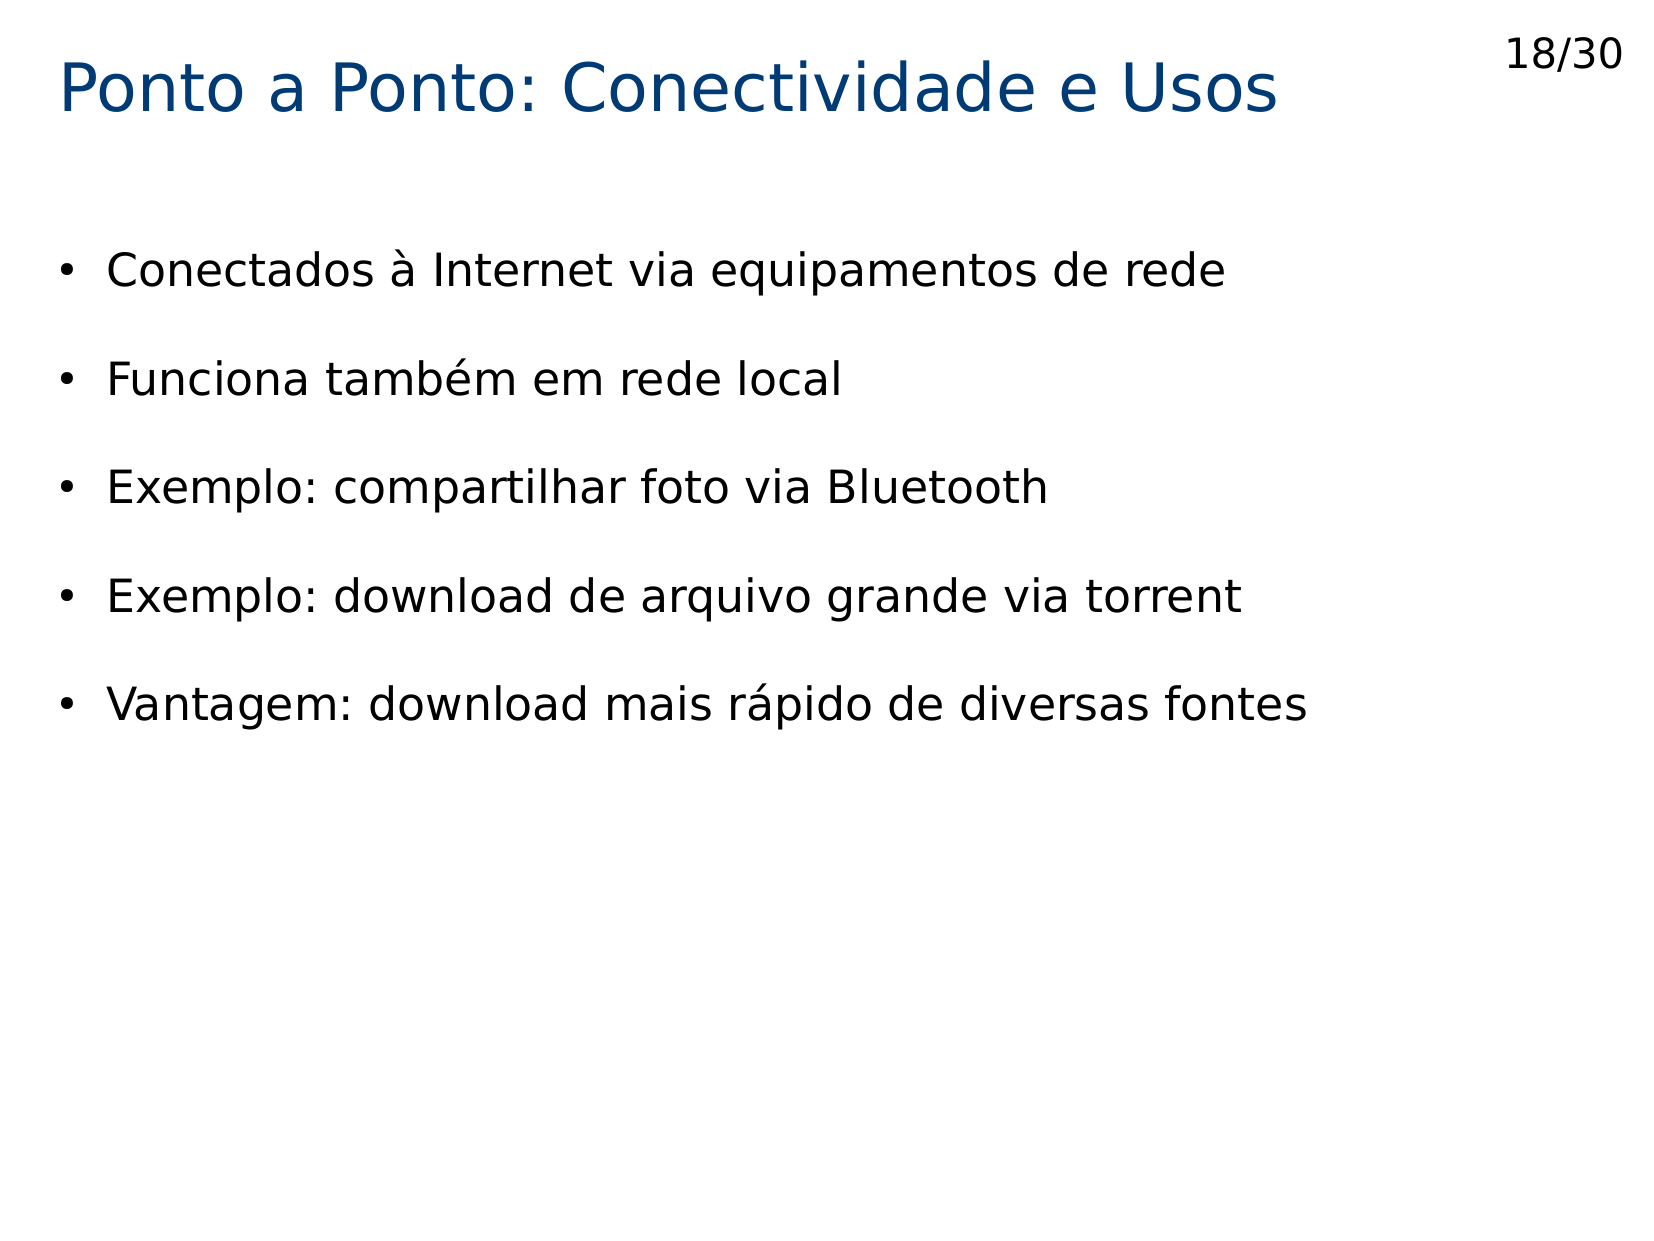

# Ponto a Ponto: Conectividade e Usos
18
Conectados à Internet via equipamentos de rede
Funciona também em rede local
Exemplo: compartilhar foto via Bluetooth
Exemplo: download de arquivo grande via torrent
Vantagem: download mais rápido de diversas fontes